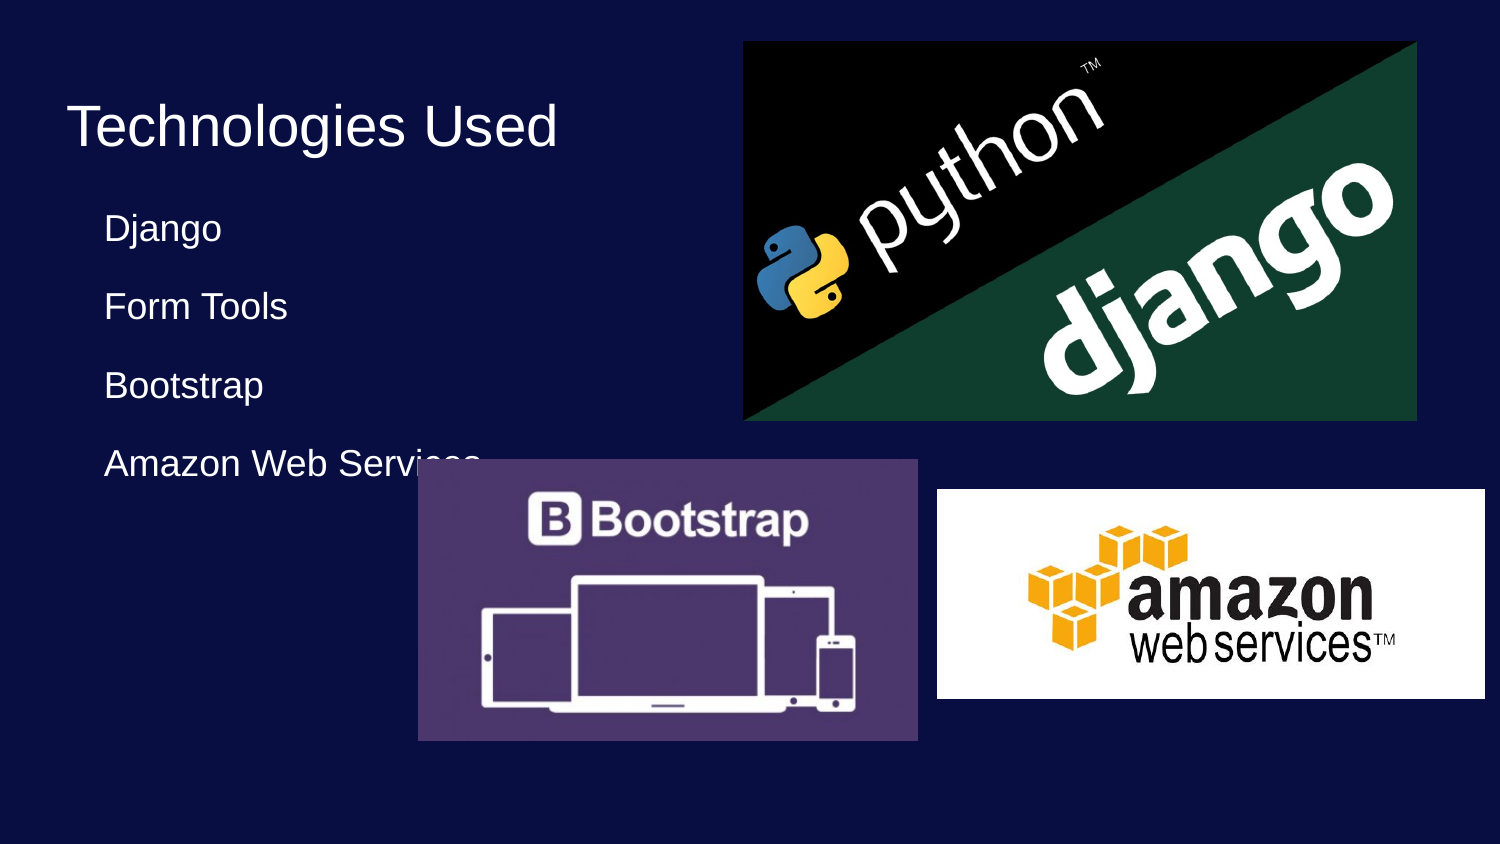

# Technologies Used
Django
Form Tools
Bootstrap
Amazon Web Services